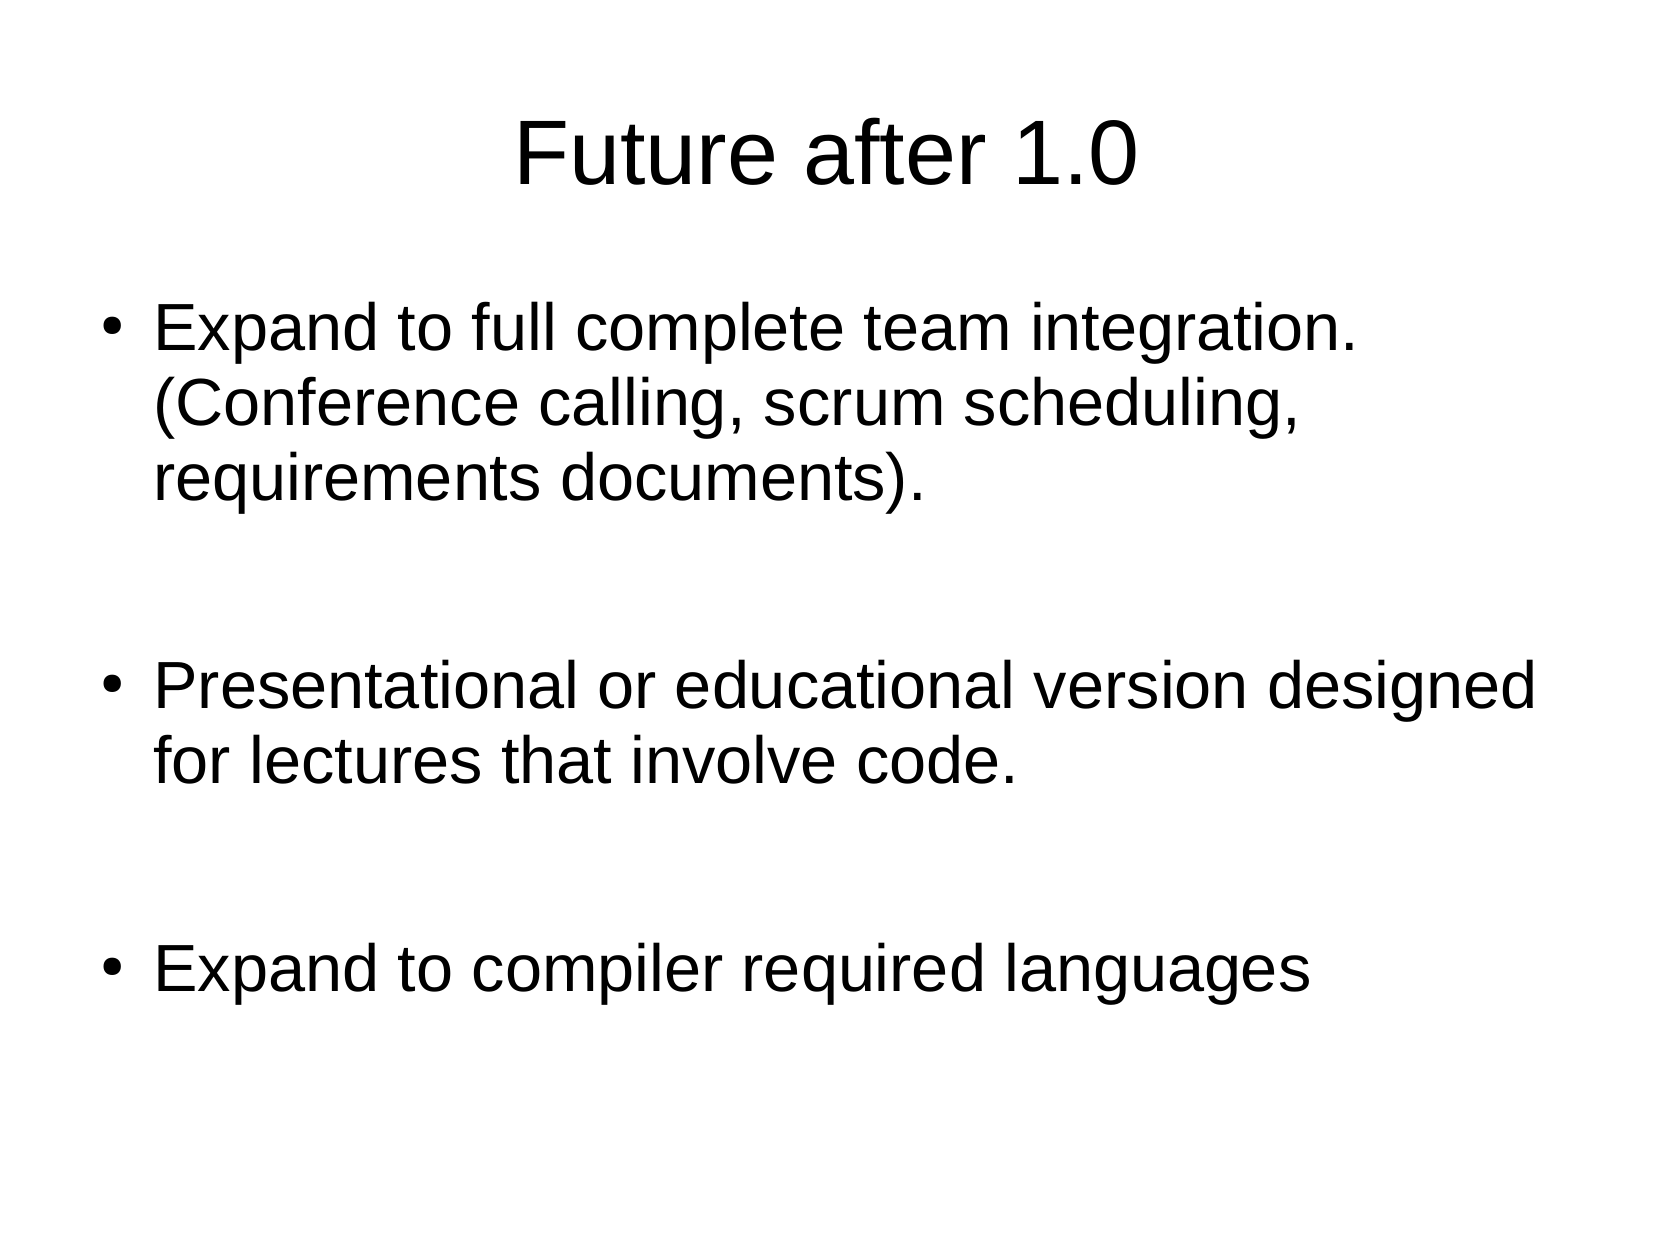

# Future after 1.0
Expand to full complete team integration. (Conference calling, scrum scheduling, requirements documents).
Presentational or educational version designed for lectures that involve code.
Expand to compiler required languages